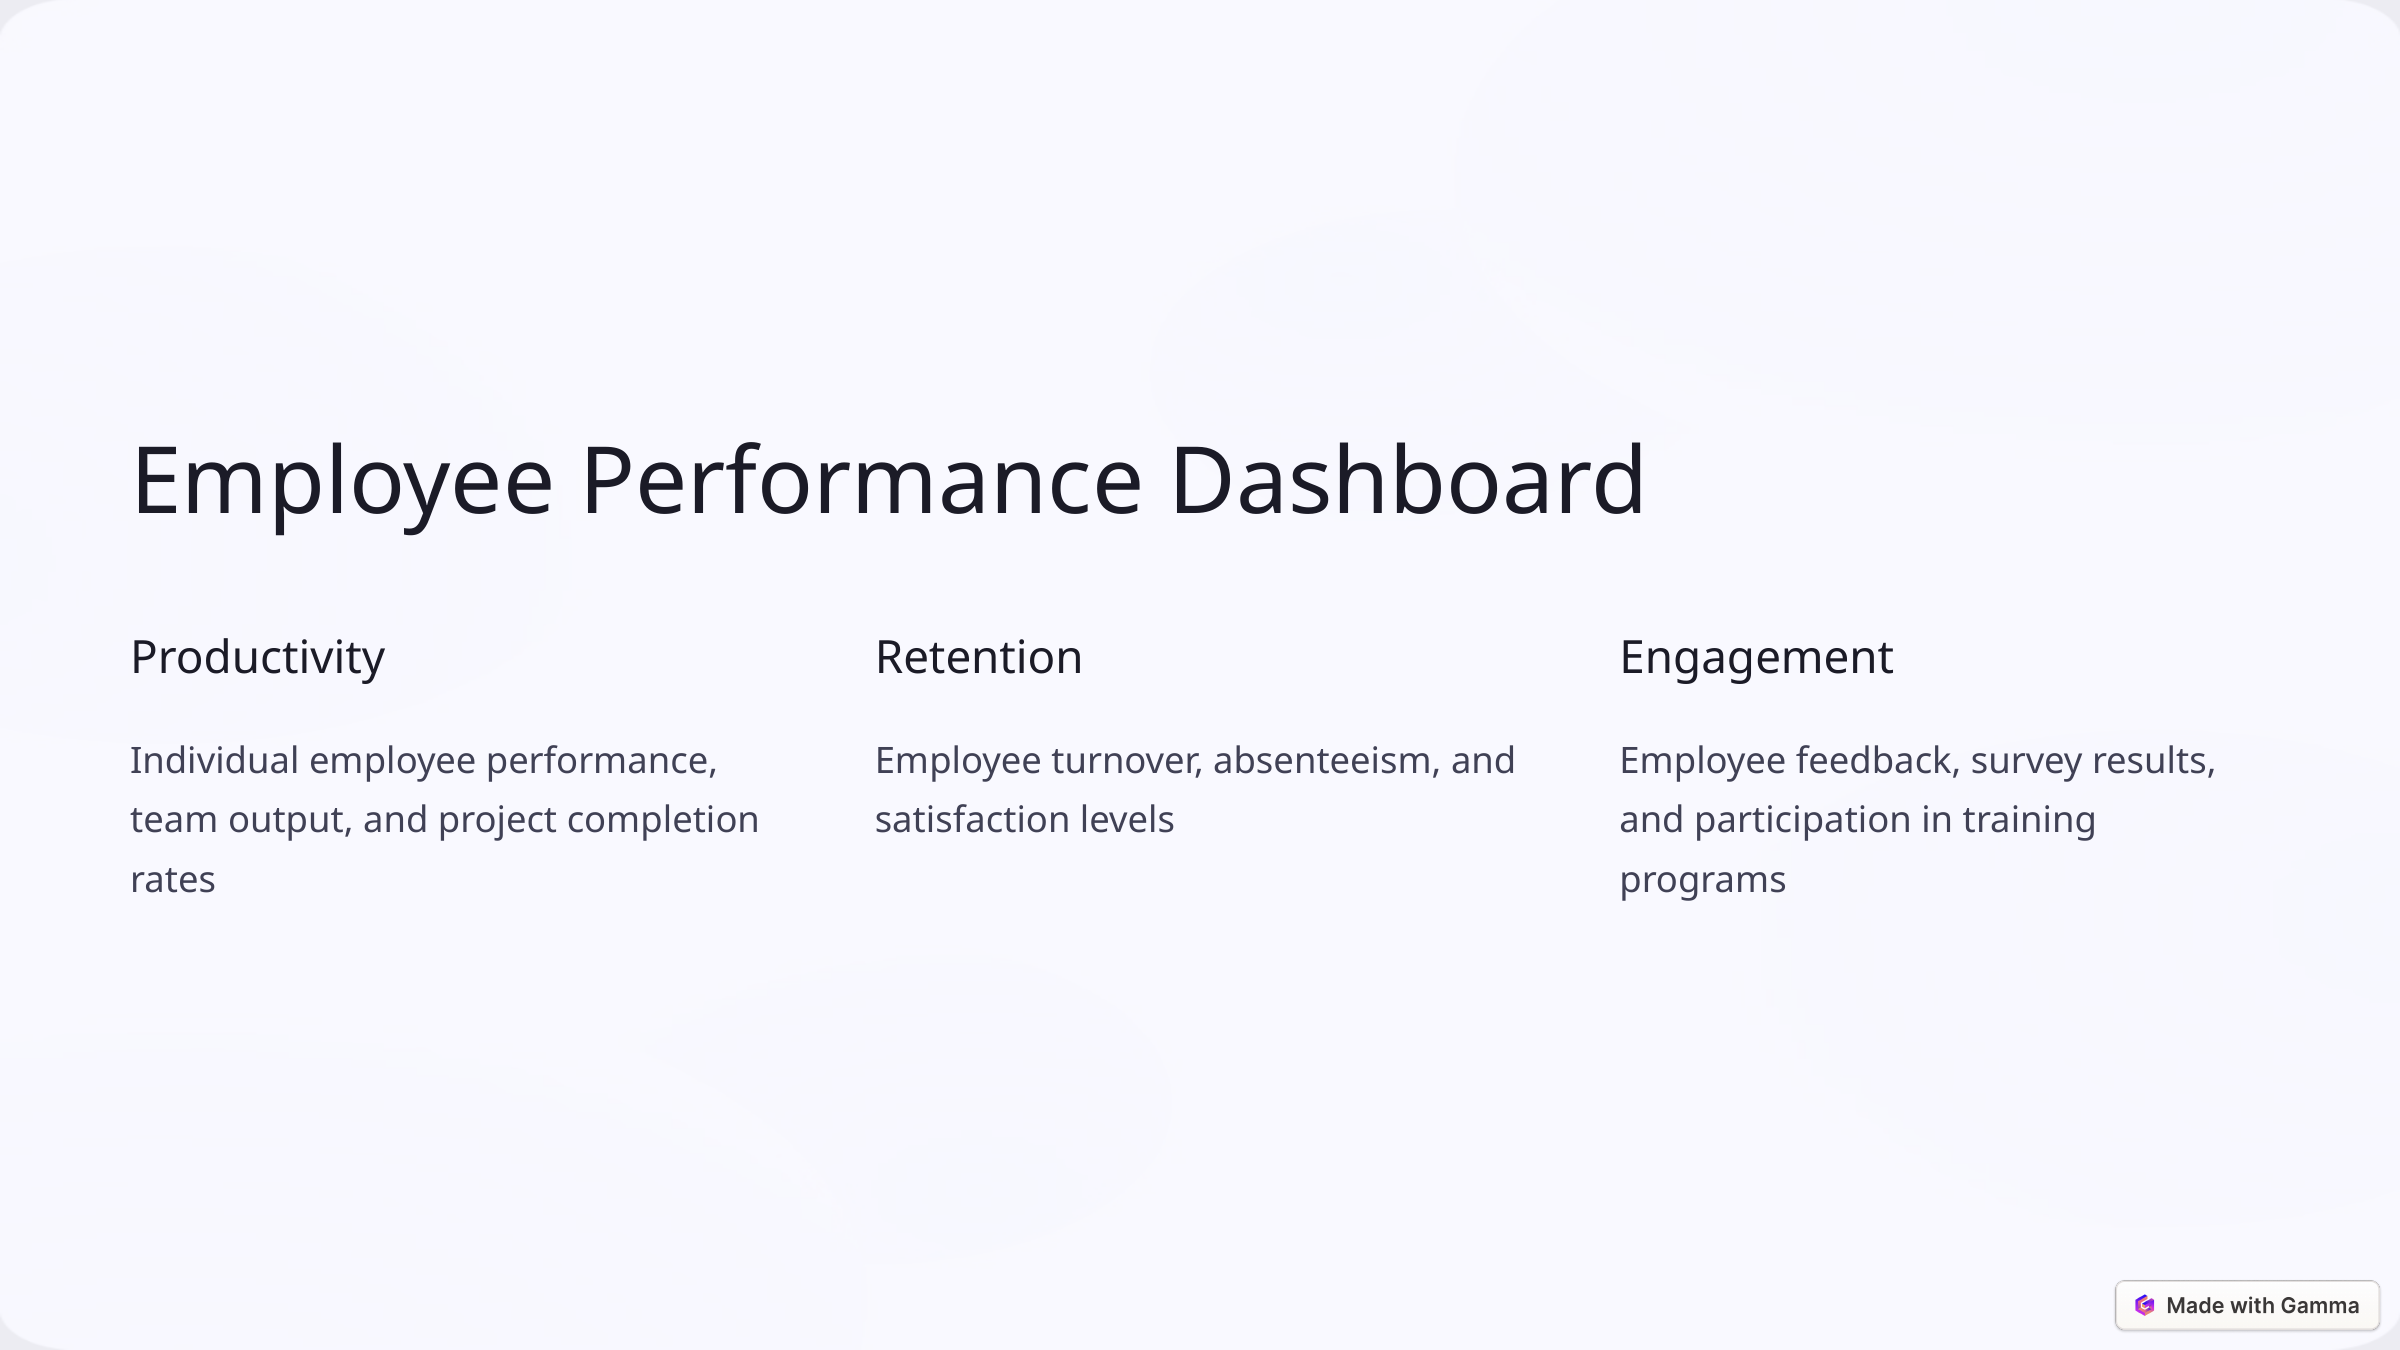

Employee Performance Dashboard
Productivity
Retention
Engagement
Individual employee performance, team output, and project completion rates
Employee turnover, absenteeism, and satisfaction levels
Employee feedback, survey results, and participation in training programs